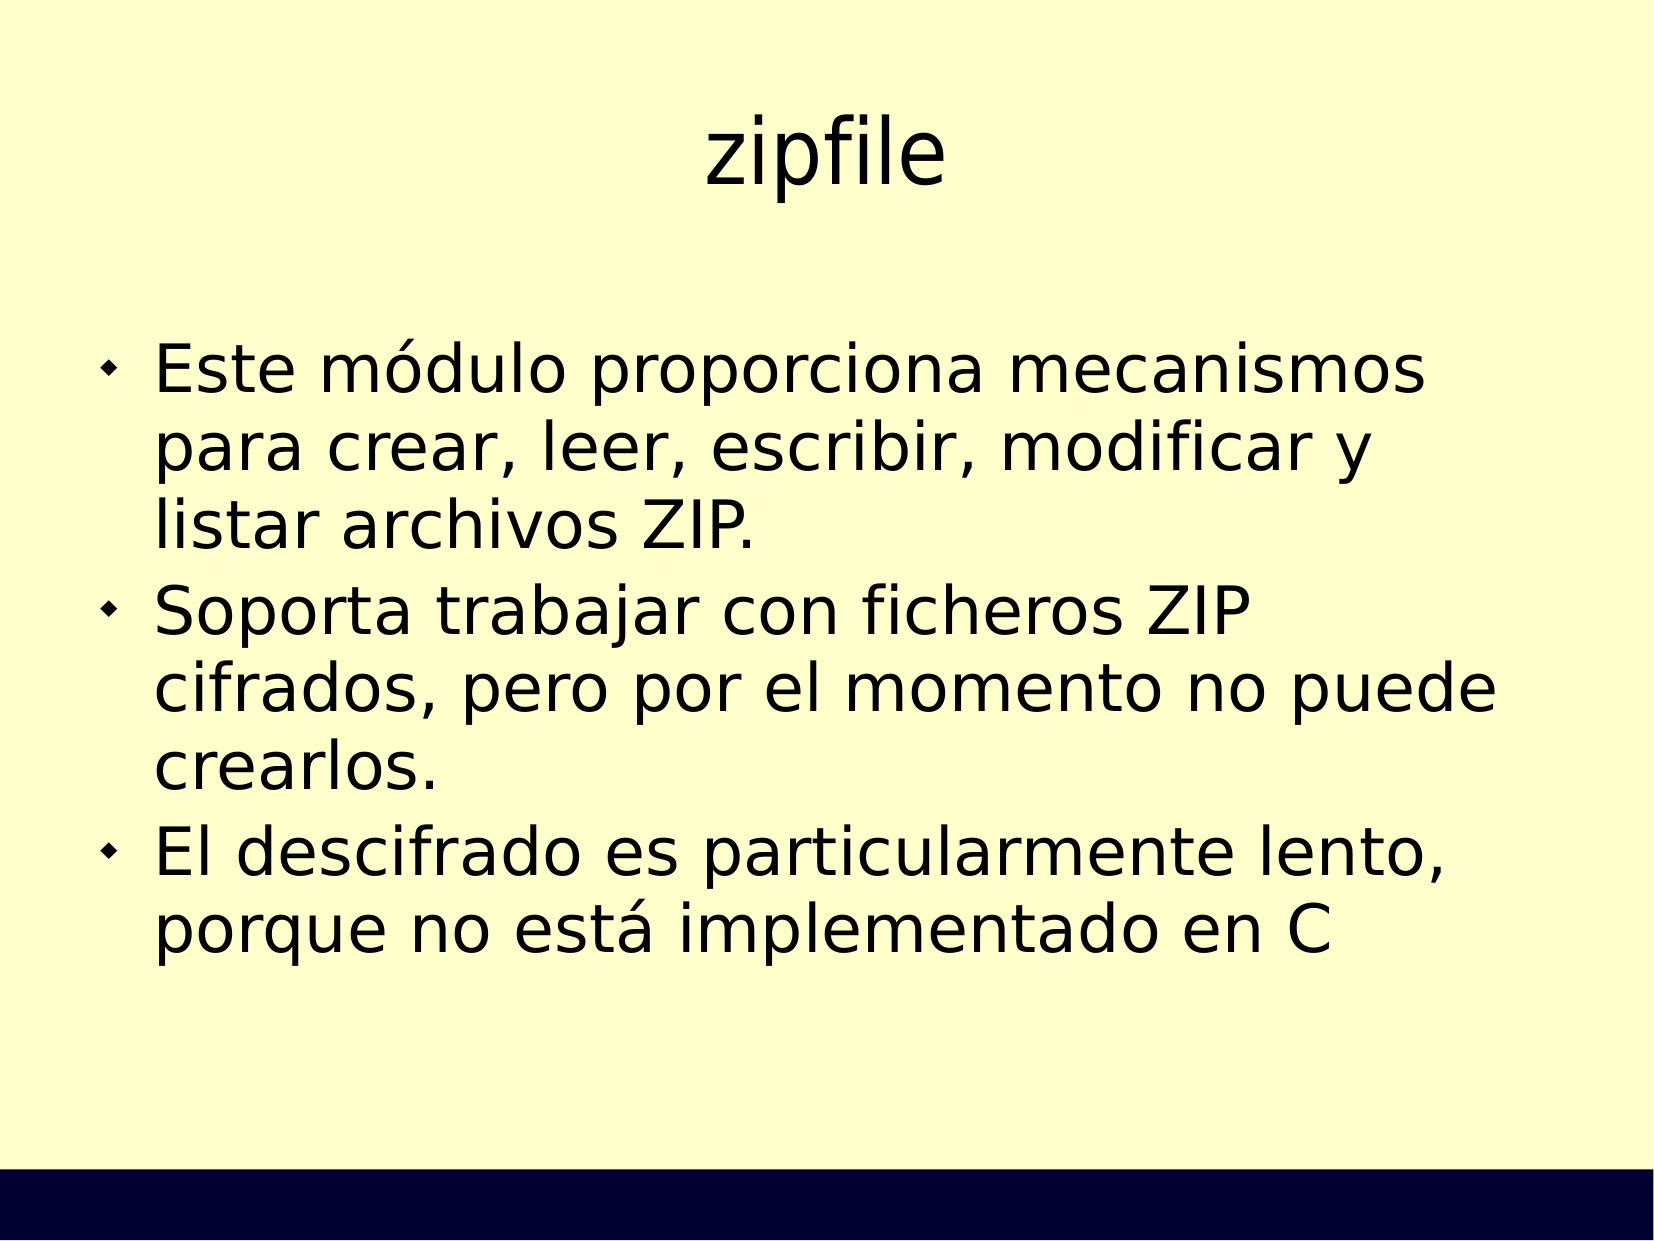

# zipfile
Este módulo proporciona mecanismos para crear, leer, escribir, modificar y listar archivos ZIP.
Soporta trabajar con ficheros ZIP cifrados, pero por el momento no puede crearlos.
El descifrado es particularmente lento, porque no está implementado en C